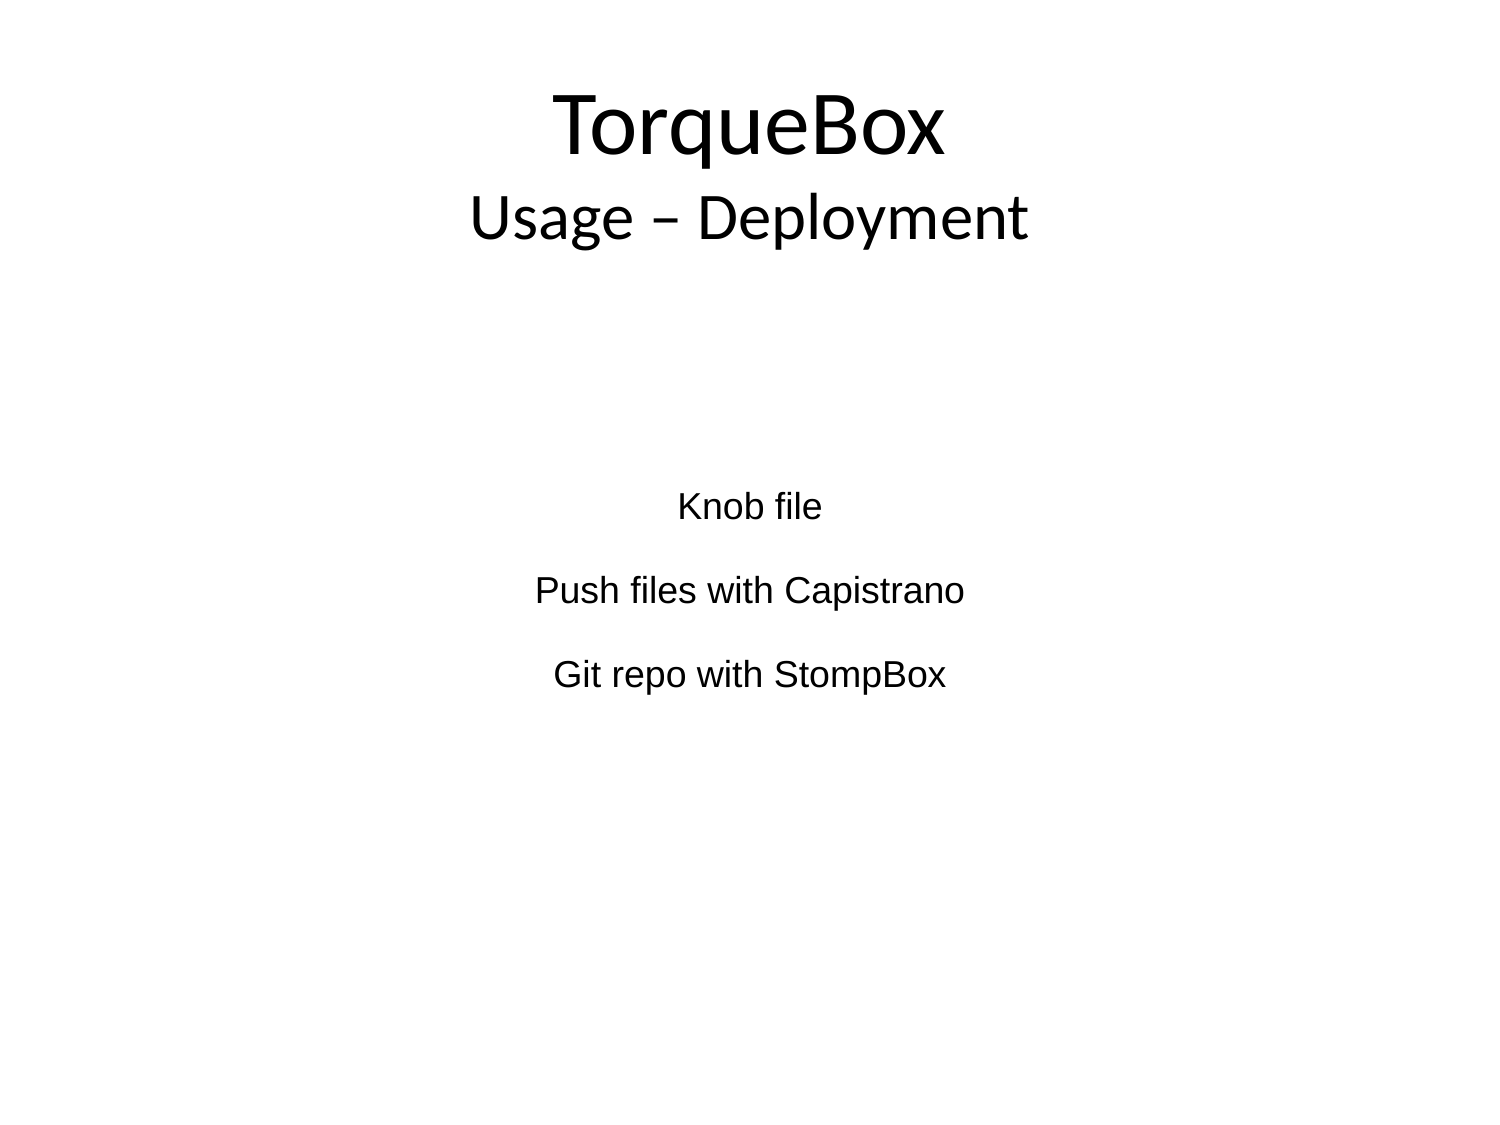

# TorqueBox Usage – Deployment
Knob file
Push files with Capistrano
Git repo with StompBox